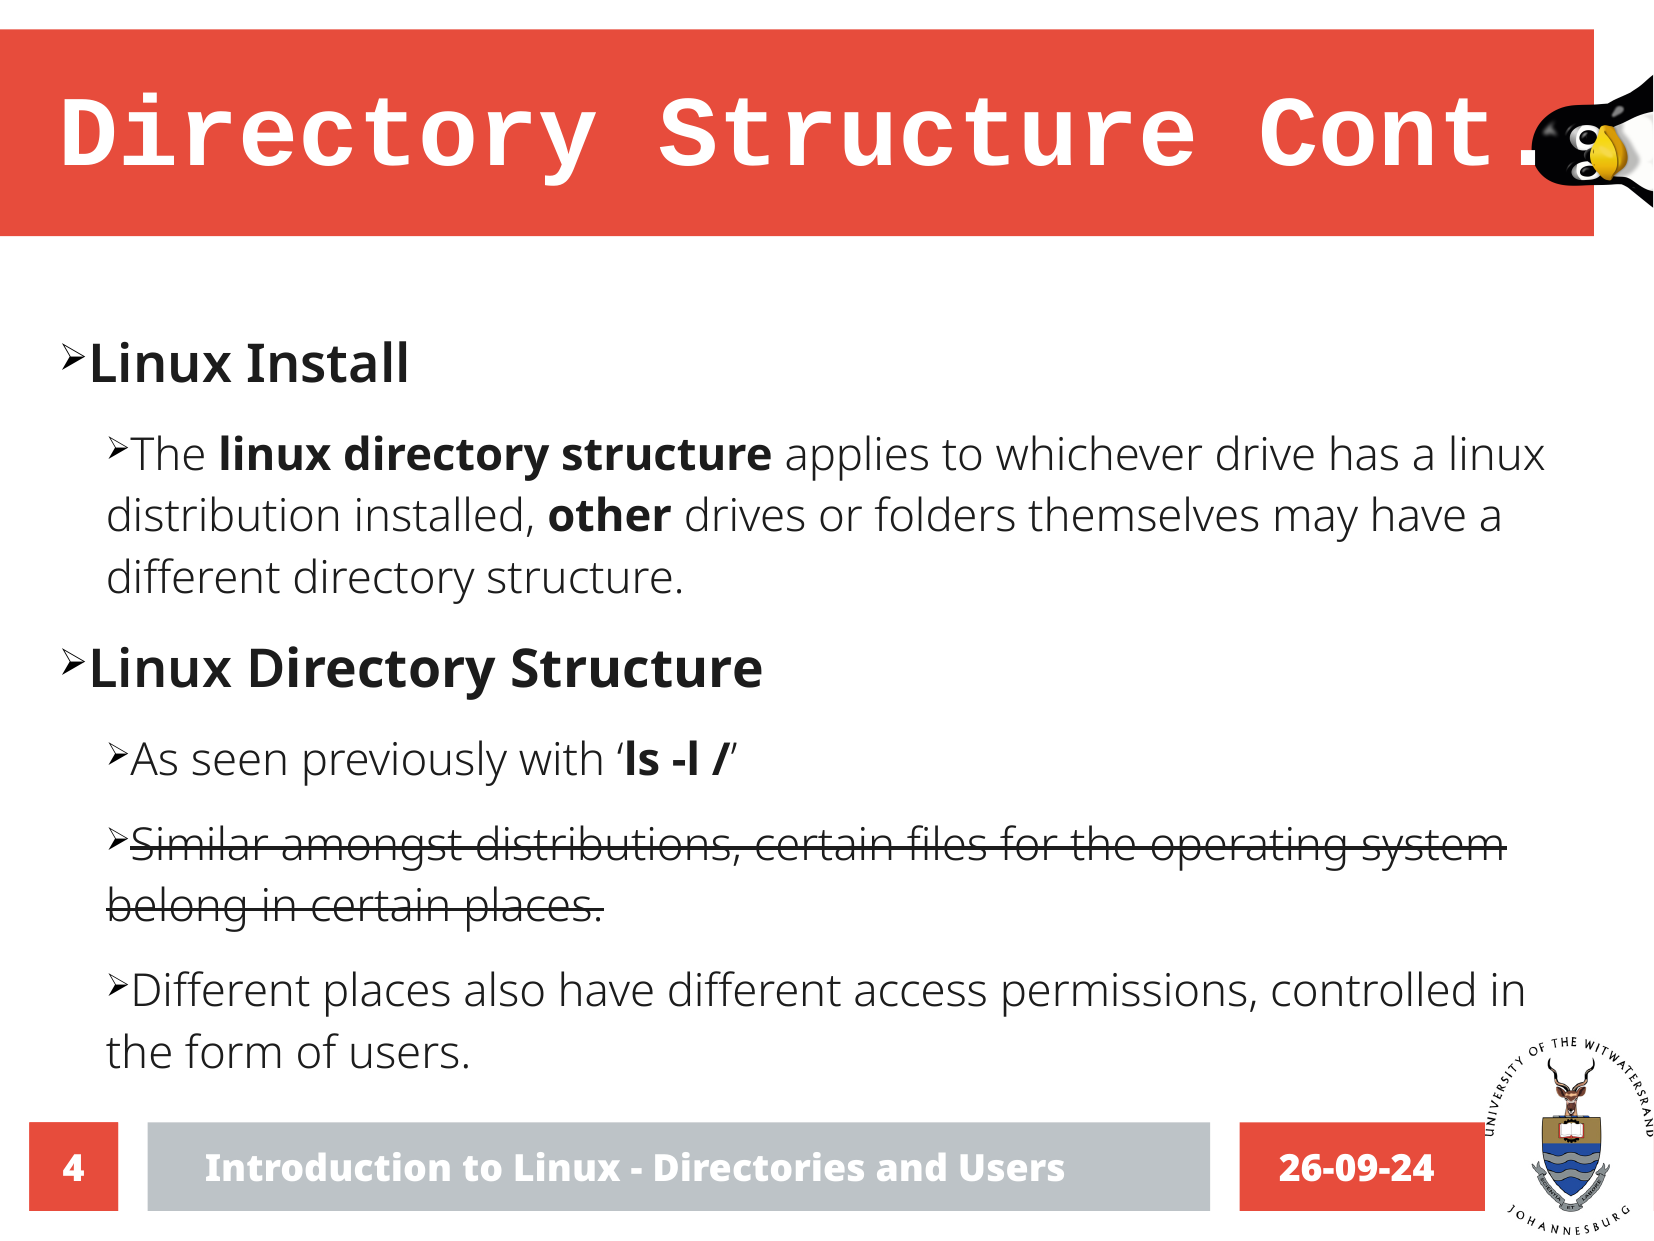

# Directory Structure Cont.
Linux Install
The linux directory structure applies to whichever drive has a linux distribution installed, other drives or folders themselves may have a different directory structure.
Linux Directory Structure
As seen previously with ‘ls -l /’
Similar amongst distributions, certain files for the operating system belong in certain places.
Different places also have different access permissions, controlled in the form of users.
4
 Introduction to Linux - Directories and Users